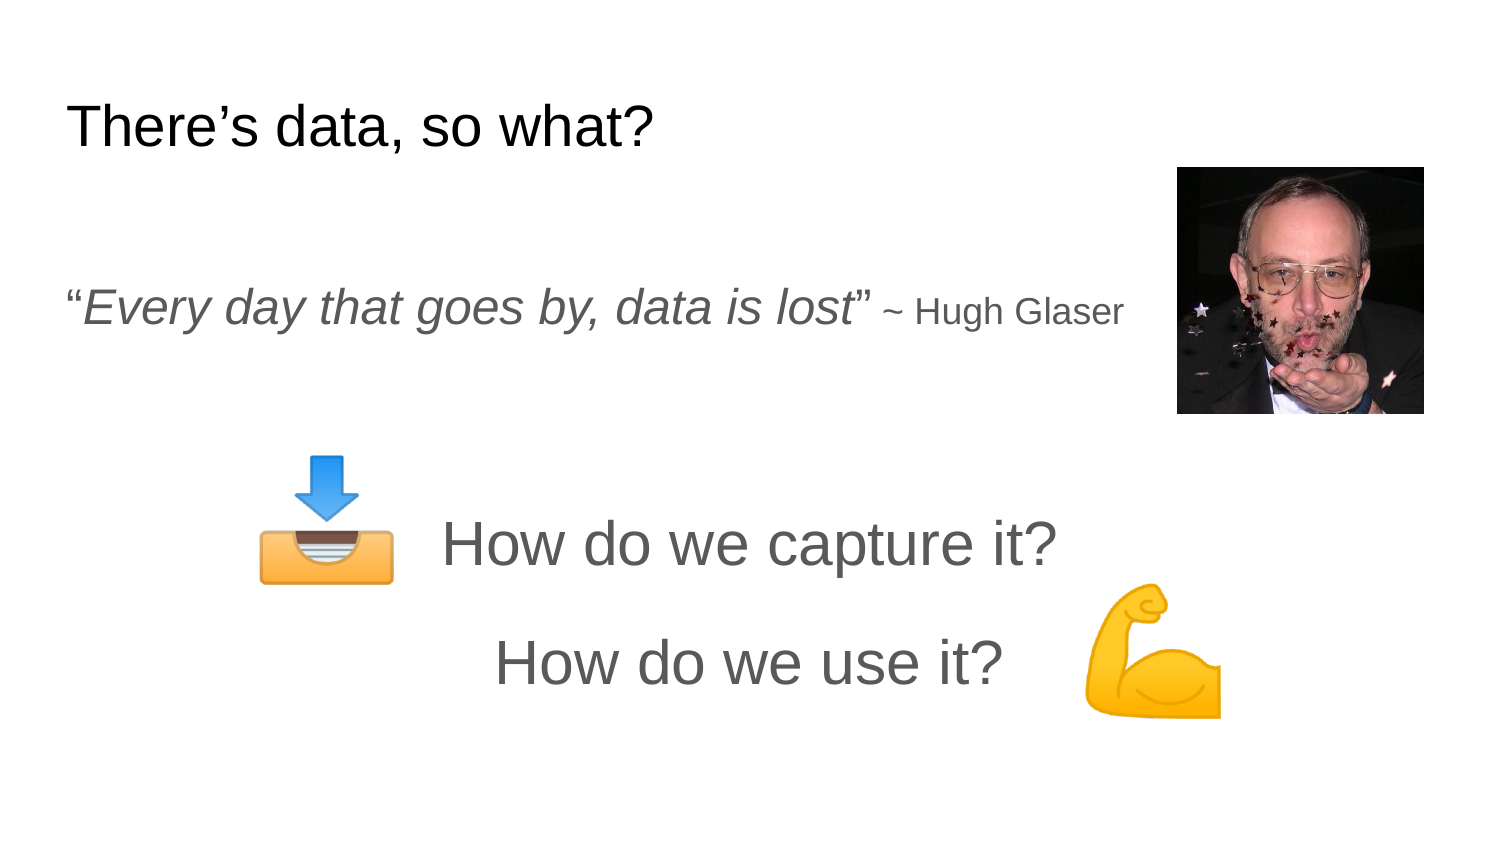

# There’s data, so what?
“Every day that goes by, data is lost” ~ Hugh Glaser
How do we capture it?
How do we use it?